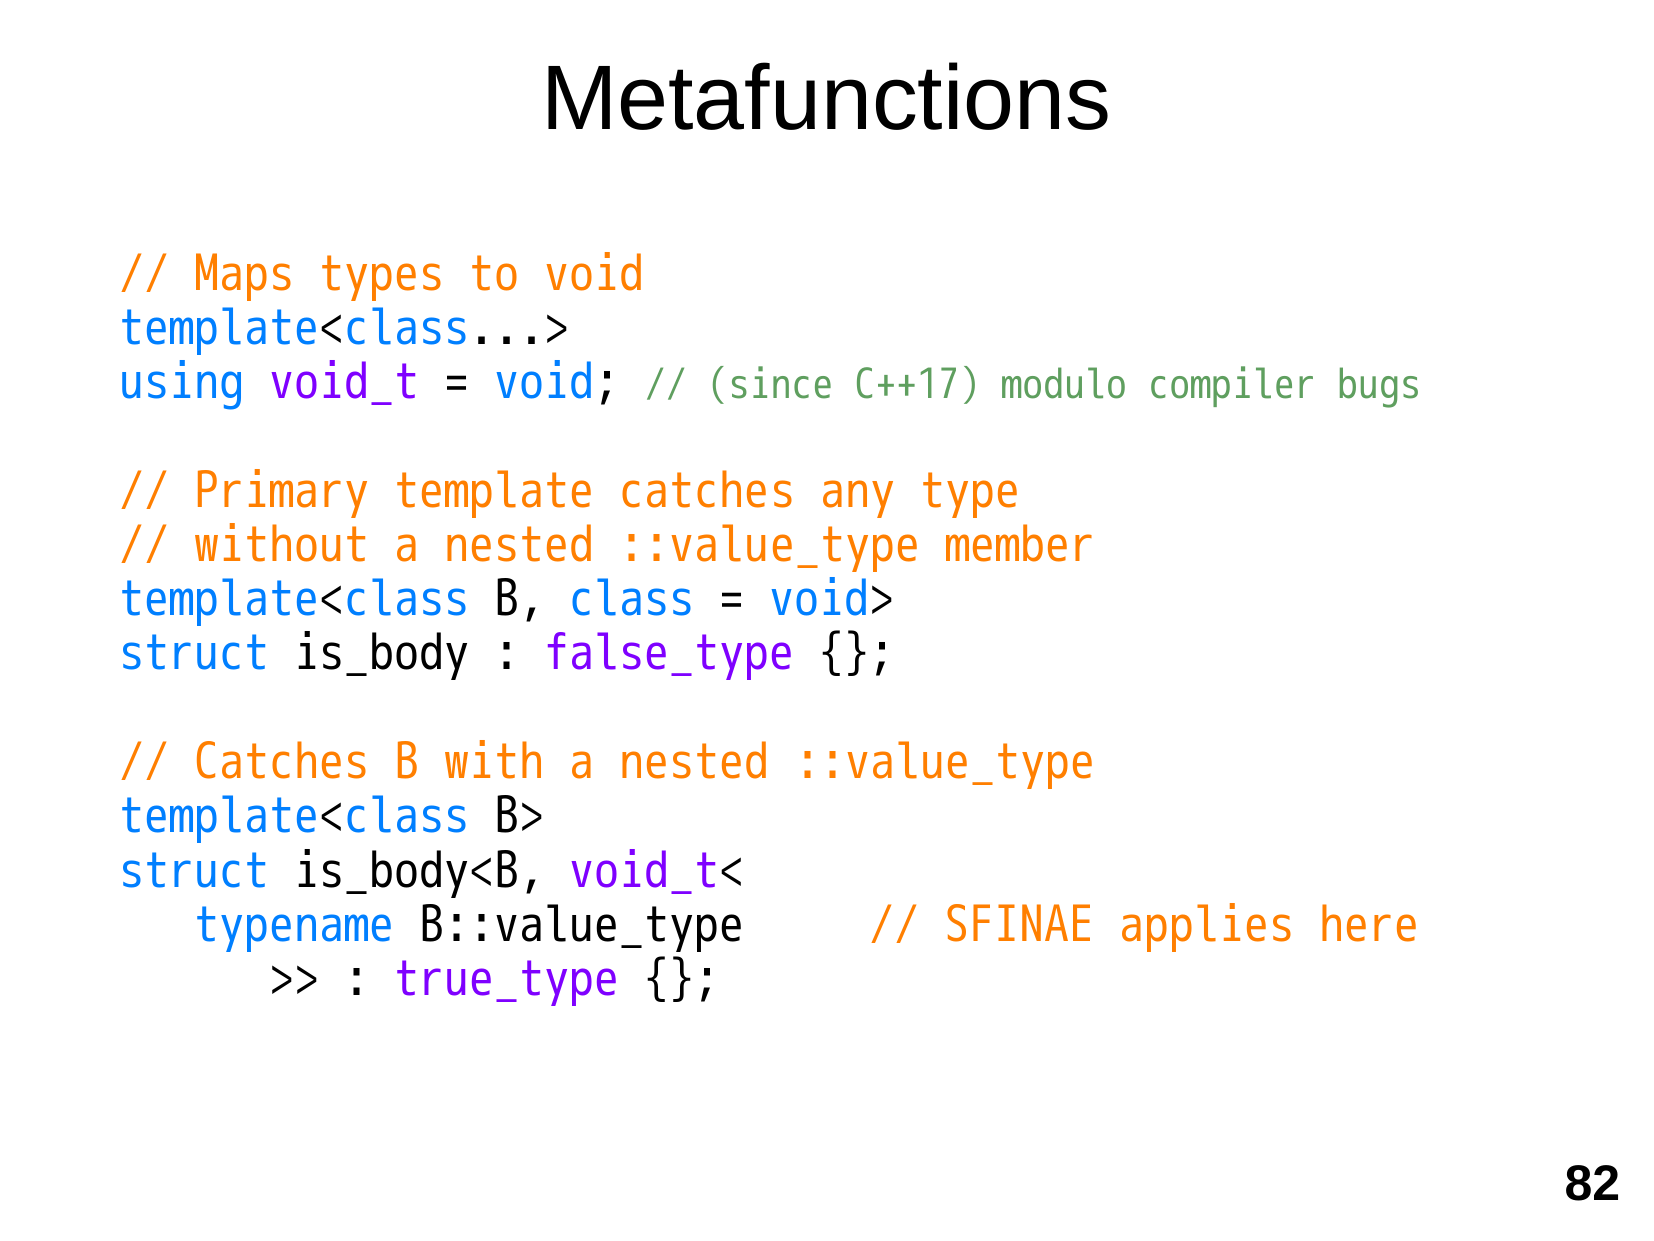

# Metafunctions
// Maps types to void
template<class...>
using void_t = void;	// (since C++17) modulo compiler bugs
// Primary template catches any type
// without a nested ::value_type member
template<class B, class = void>
struct is_body : false_type {};
// Catches B with a nested ::value_type
template<class B>
struct is_body<B, void_t<
	typename B::value_type		// SFINAE applies here
		>> : true_type {};
82